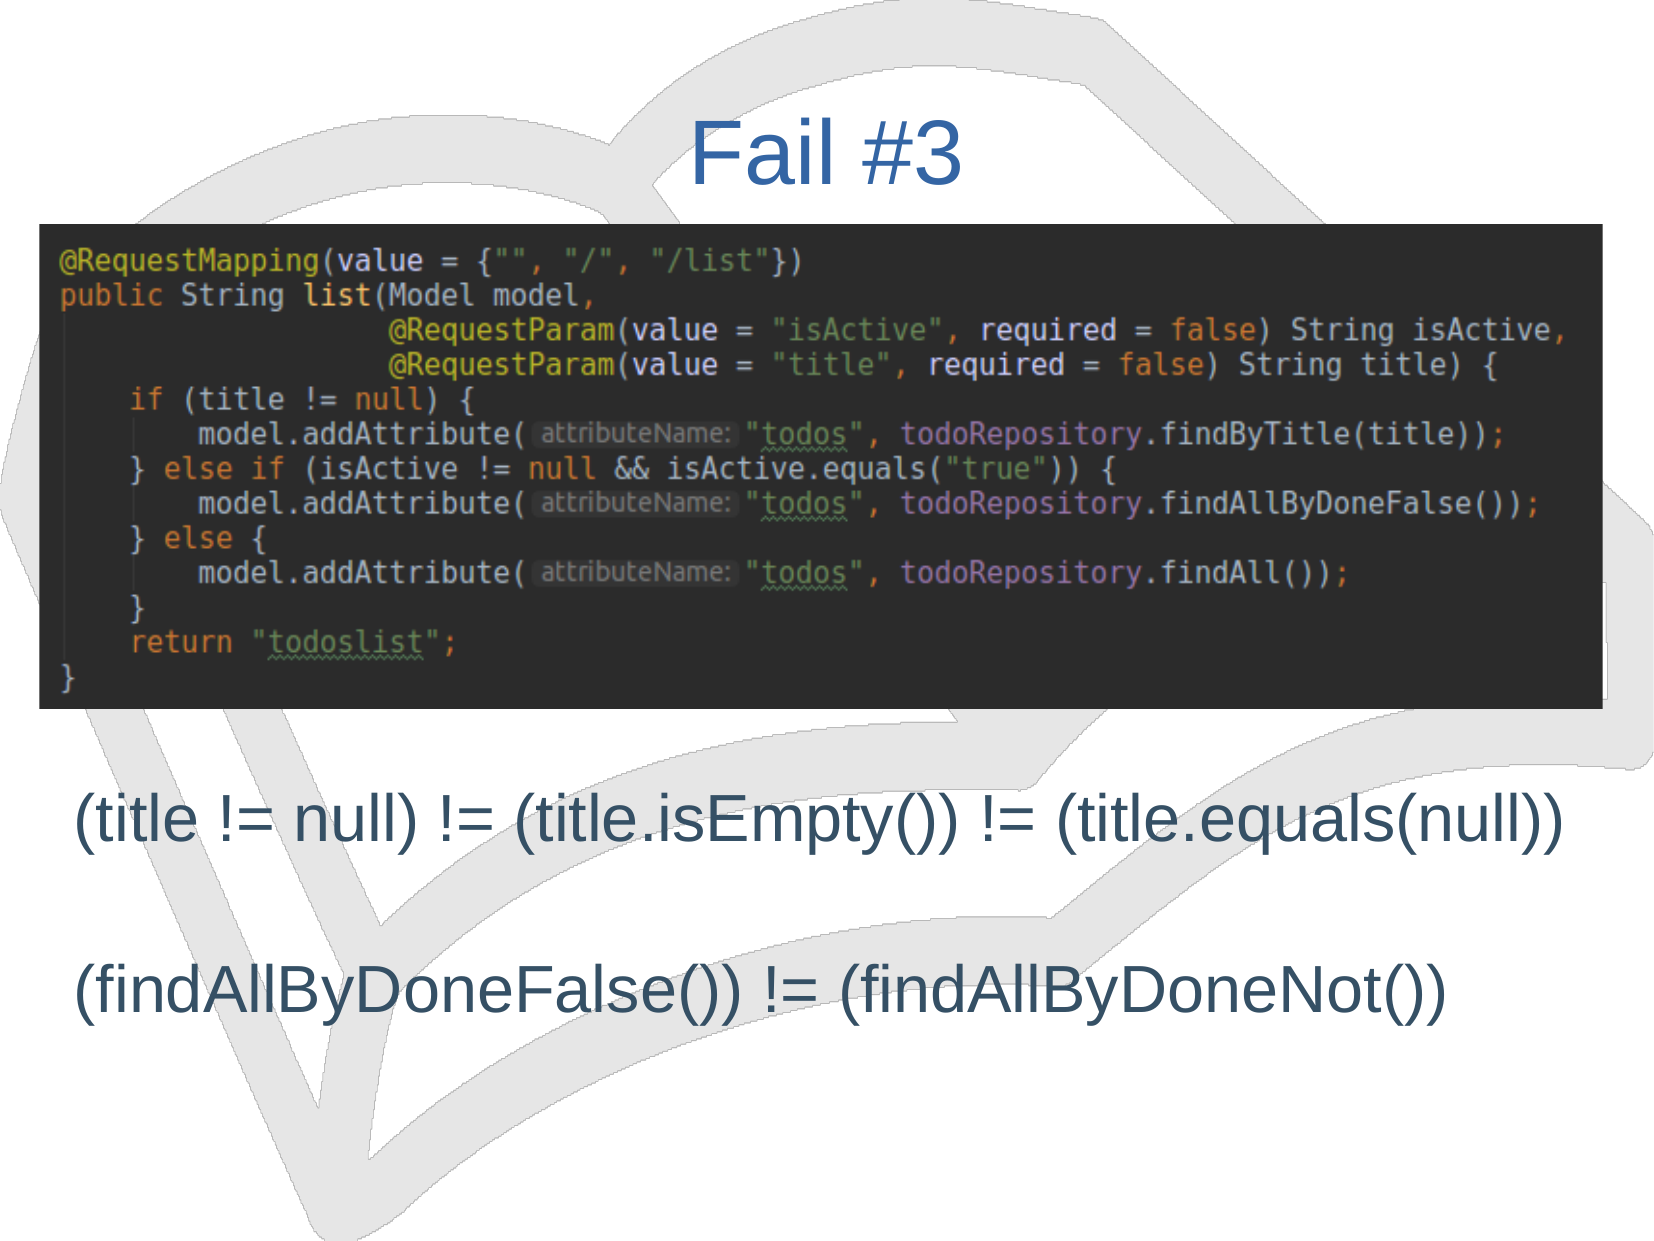

# Fail #3
(title != null) != (title.isEmpty()) != (title.equals(null))
(findAllByDoneFalse()) != (findAllByDoneNot())